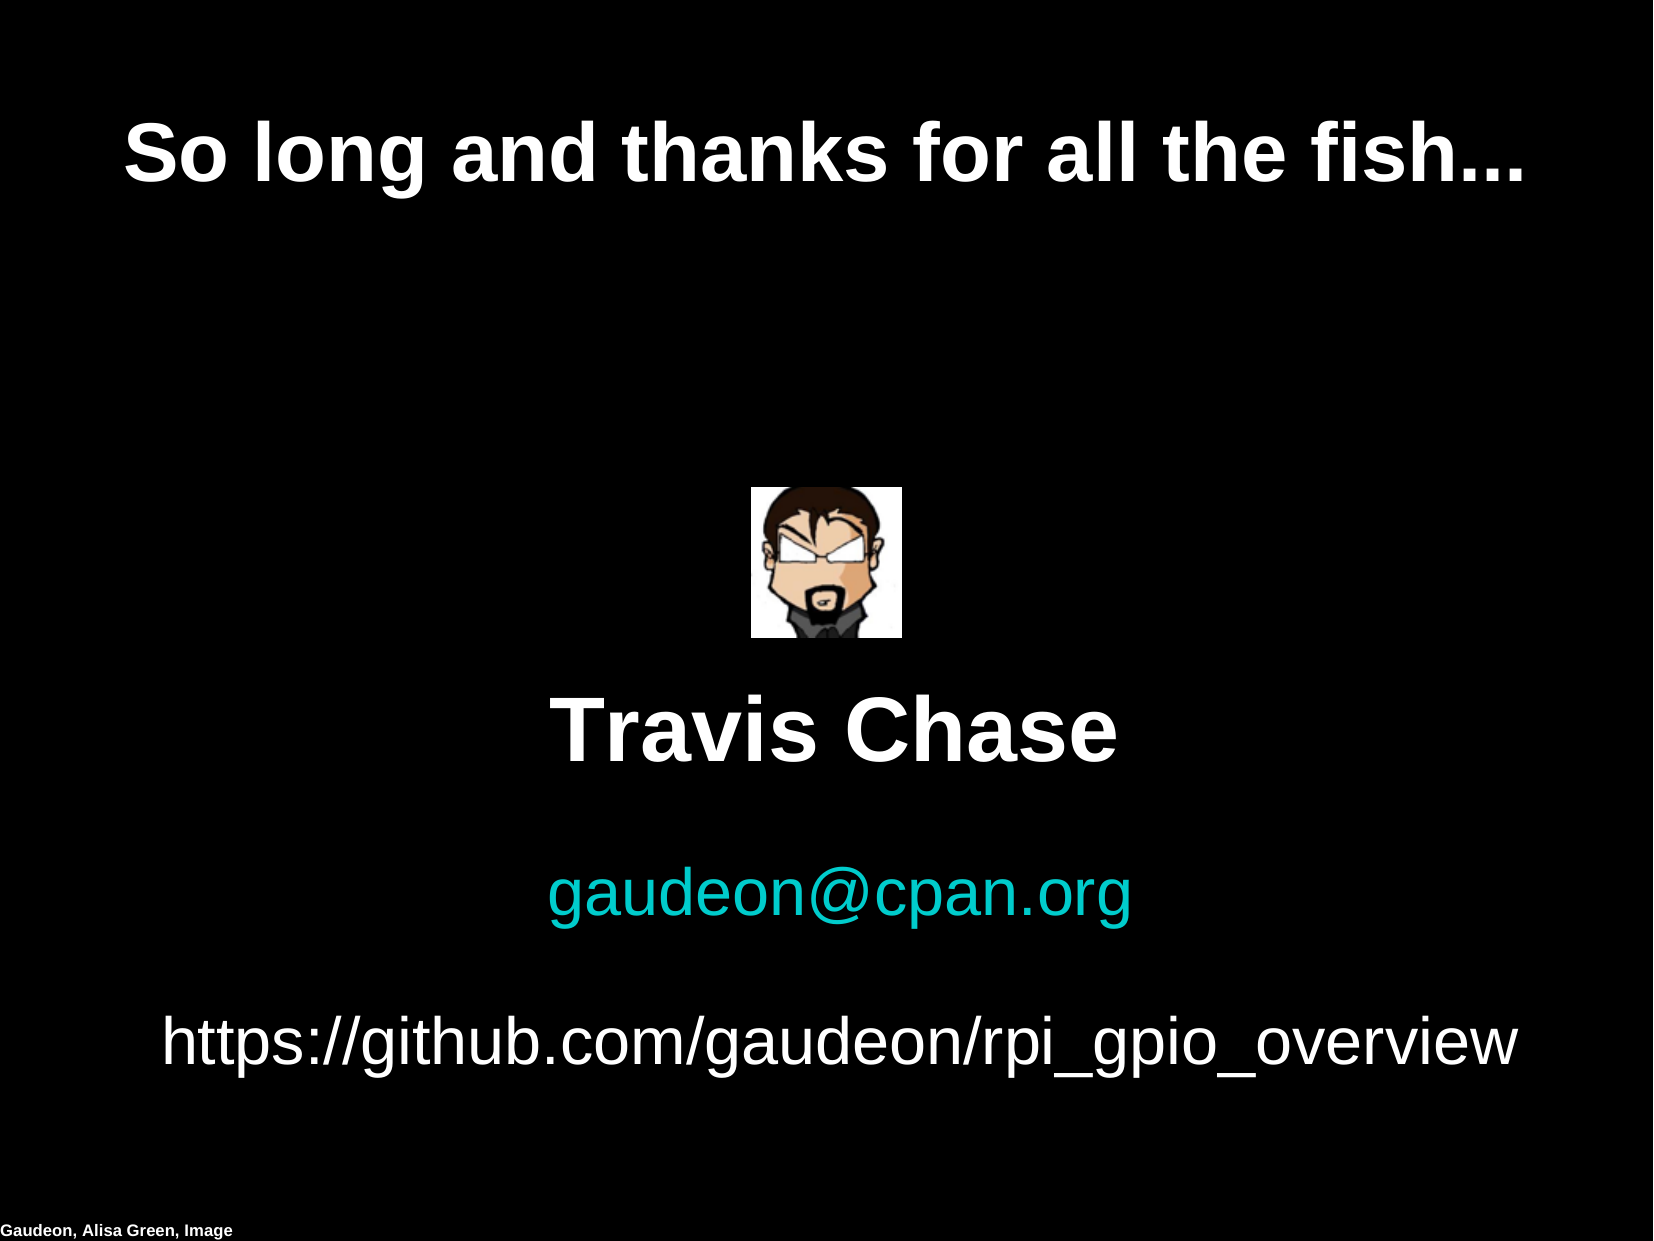

# So long and thanks for all the fish...
Travis Chase
gaudeon@cpan.org
https://github.com/gaudeon/rpi_gpio_overview
Gaudeon, Alisa Green, Image